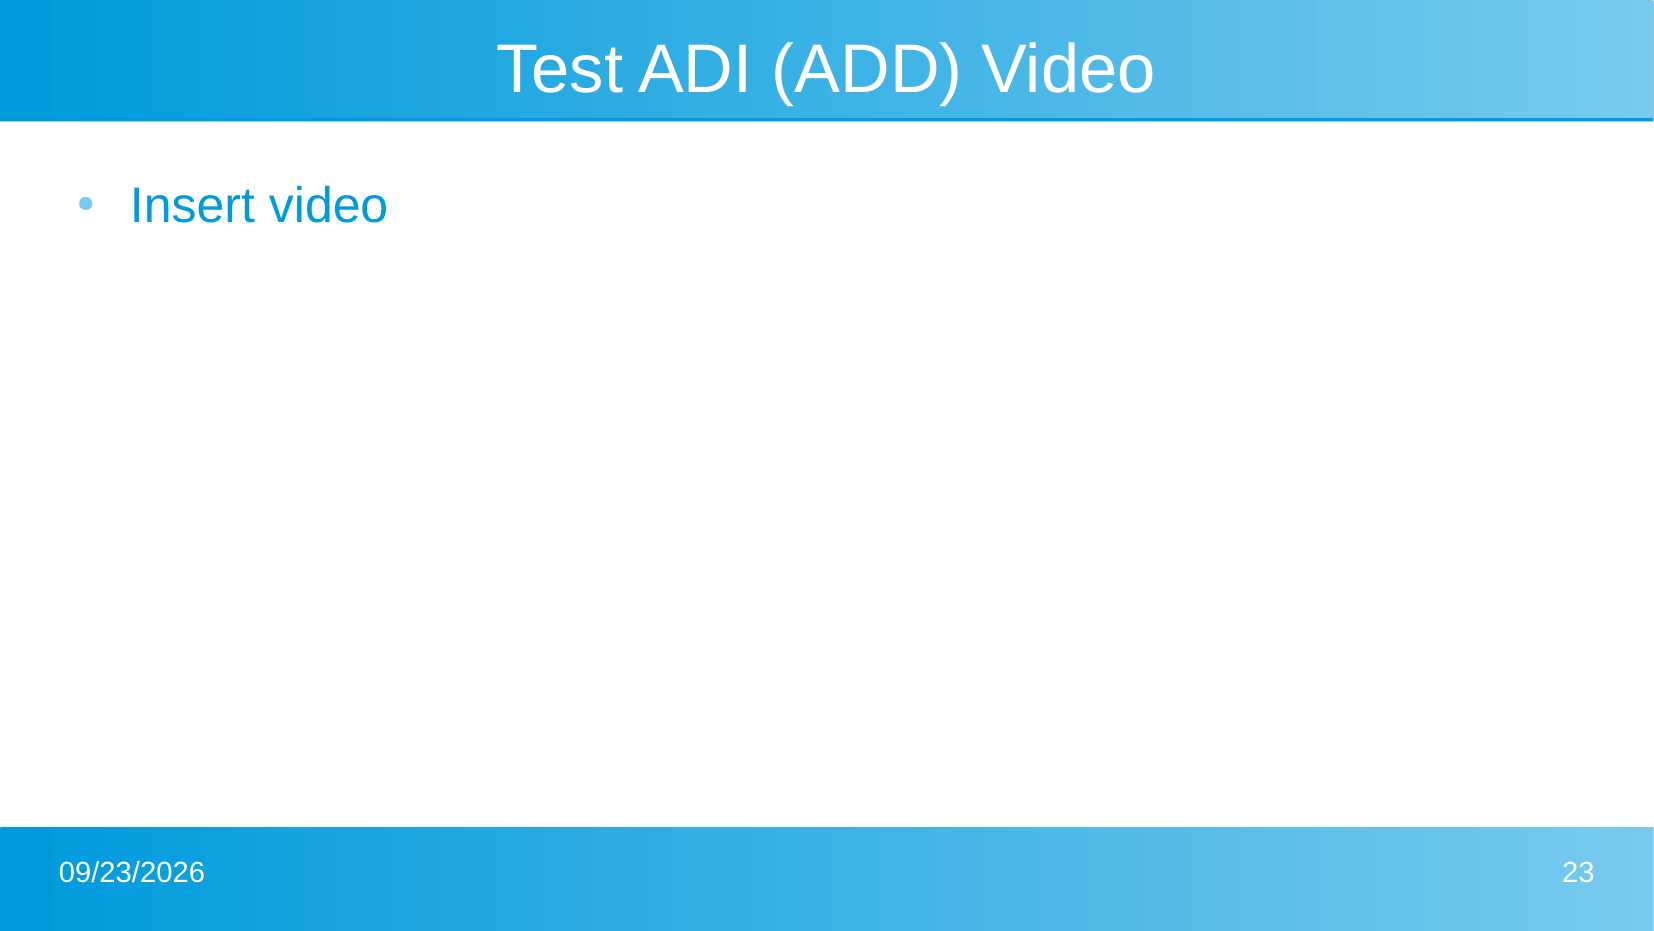

# Test ADI (ADD) Video
Insert video
23